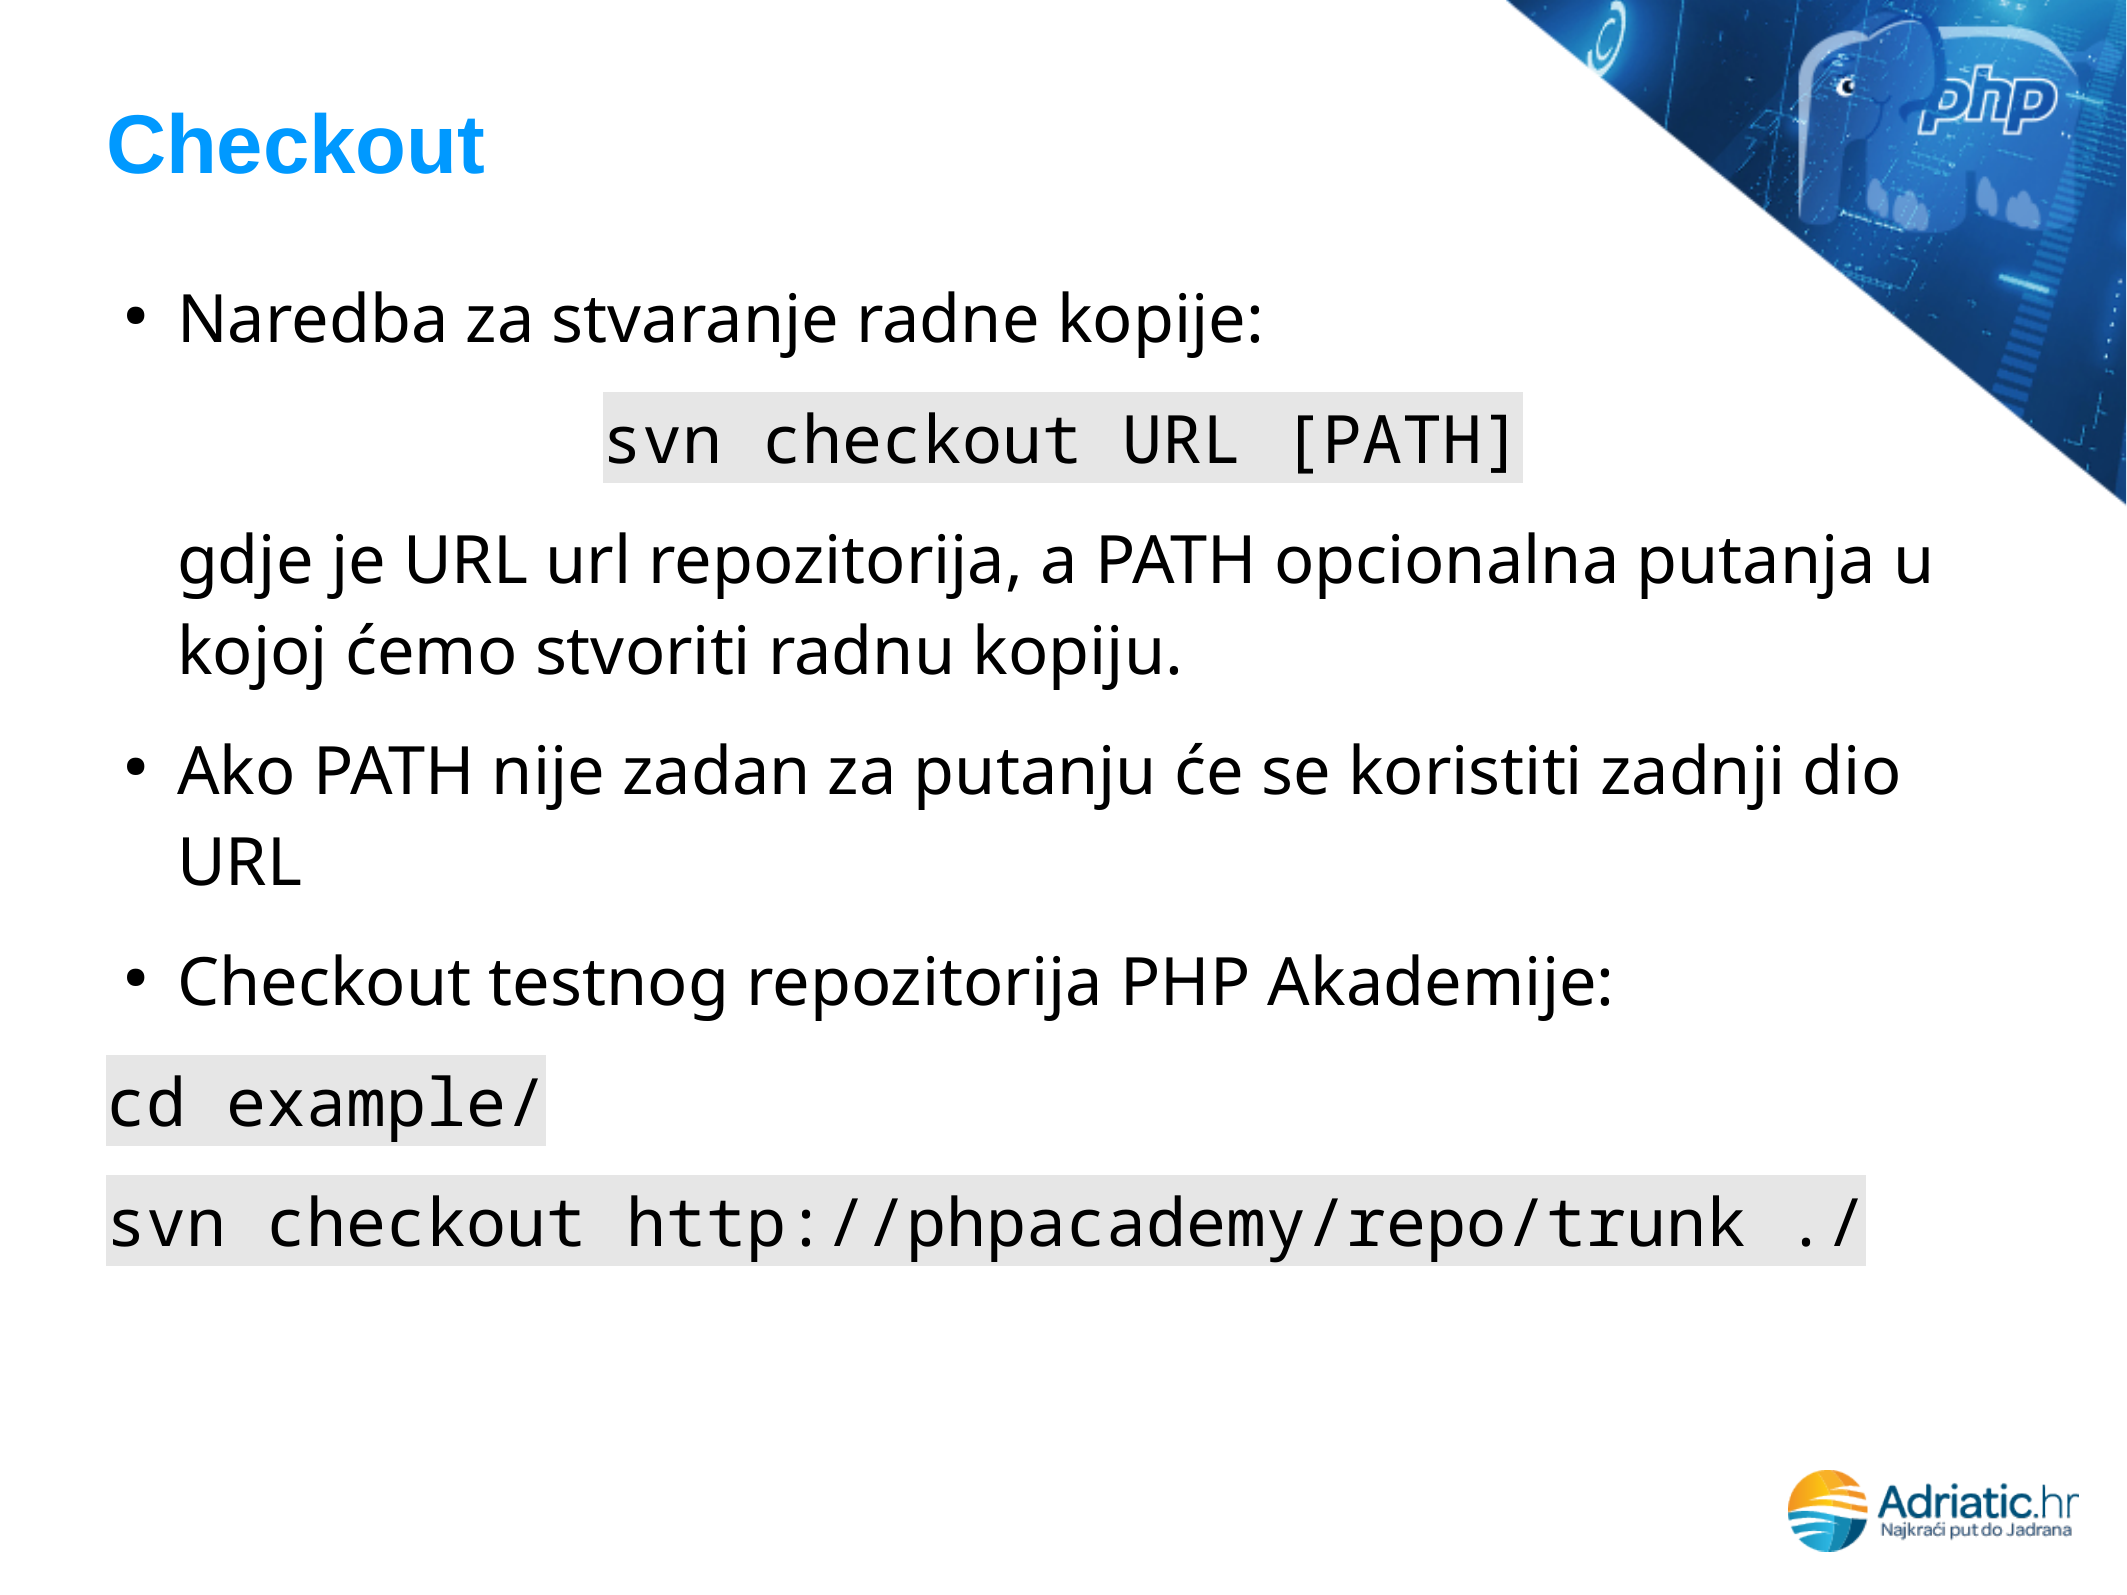

# Checkout
Naredba za stvaranje radne kopije:
svn checkout URL [PATH]
gdje je URL url repozitorija, a PATH opcionalna putanja u kojoj ćemo stvoriti radnu kopiju.
Ako PATH nije zadan za putanju će se koristiti zadnji dio URL
Checkout testnog repozitorija PHP Akademije:
cd example/
svn checkout http://phpacademy/repo/trunk ./